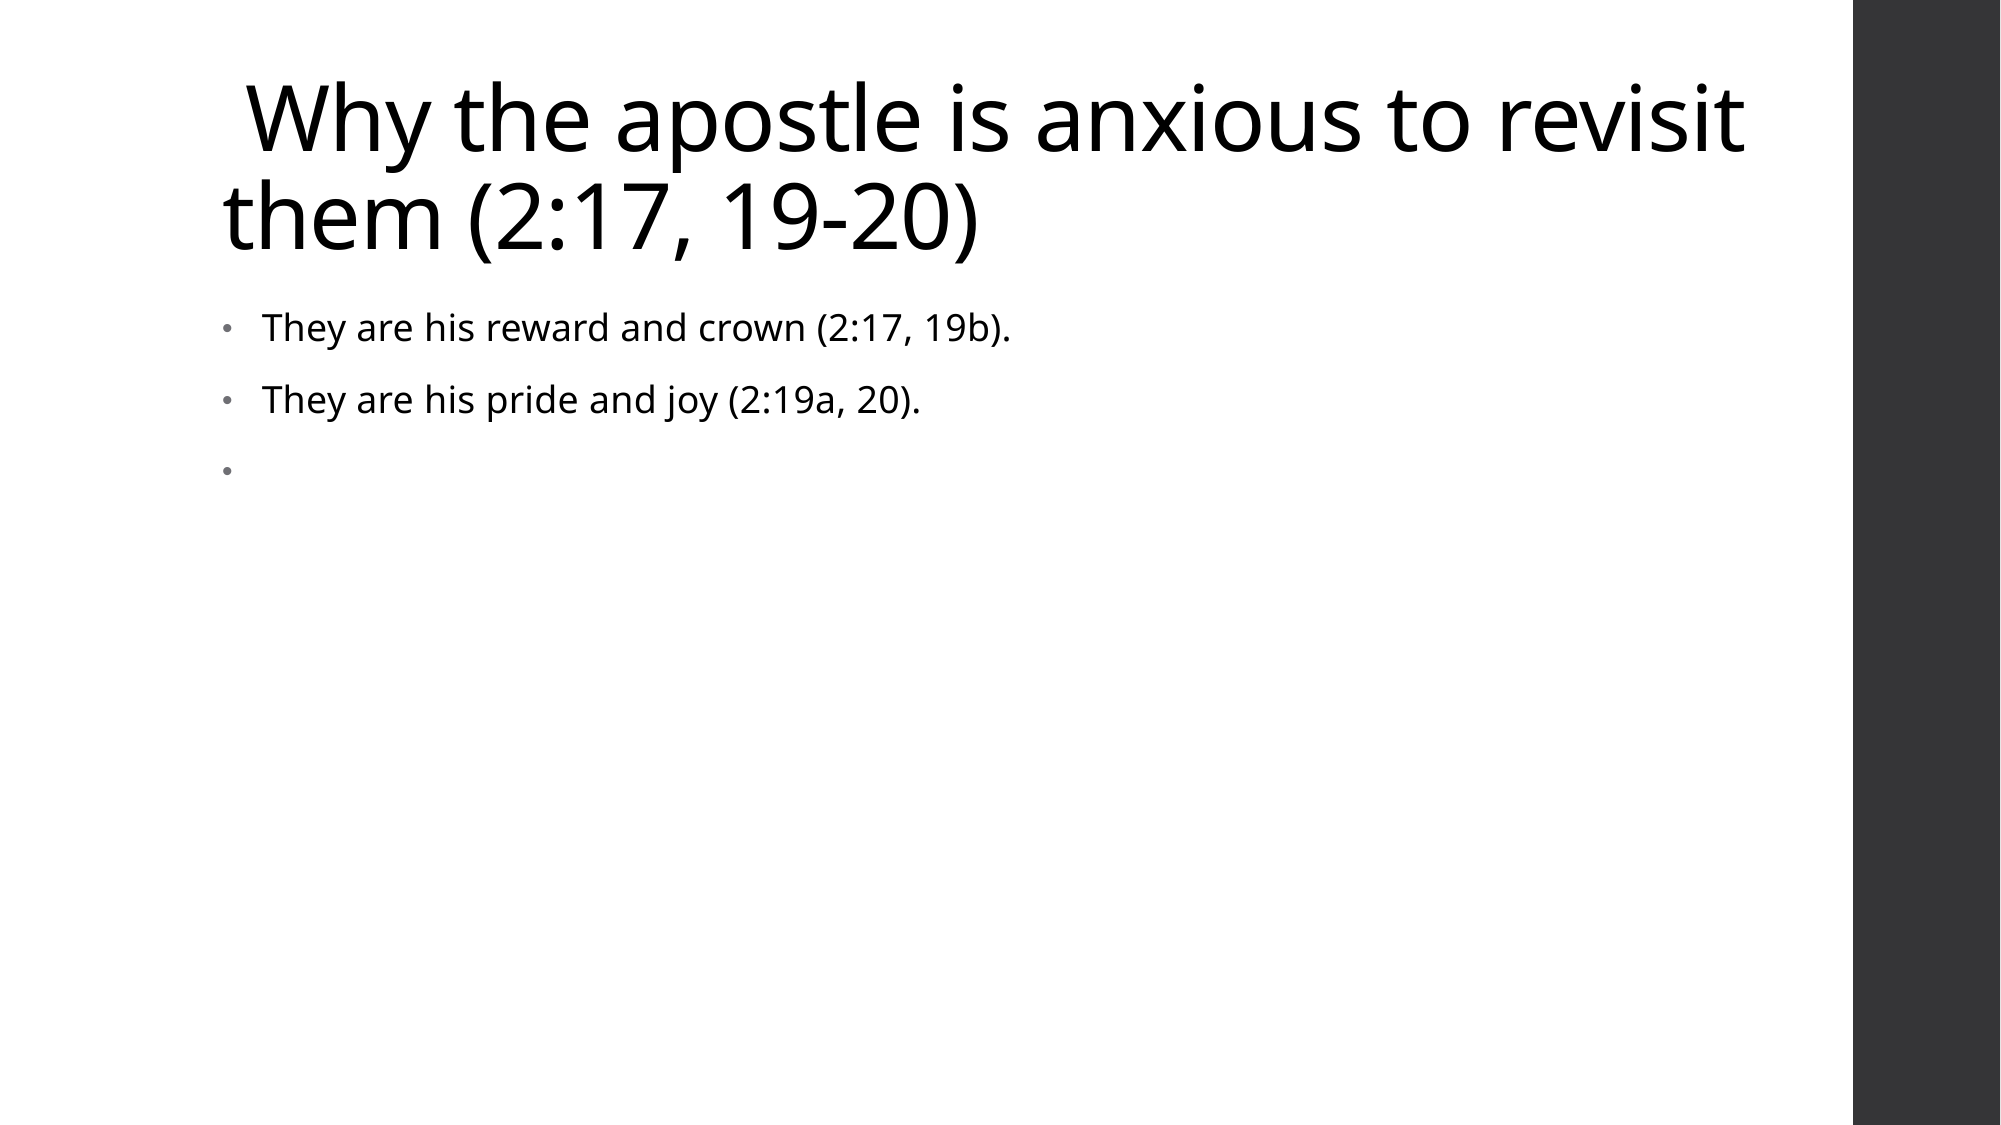

# Why the apostle is anxious to revisit them (2:17, 19-20)
 They are his reward and crown (2:17, 19b).
 They are his pride and joy (2:19a, 20).